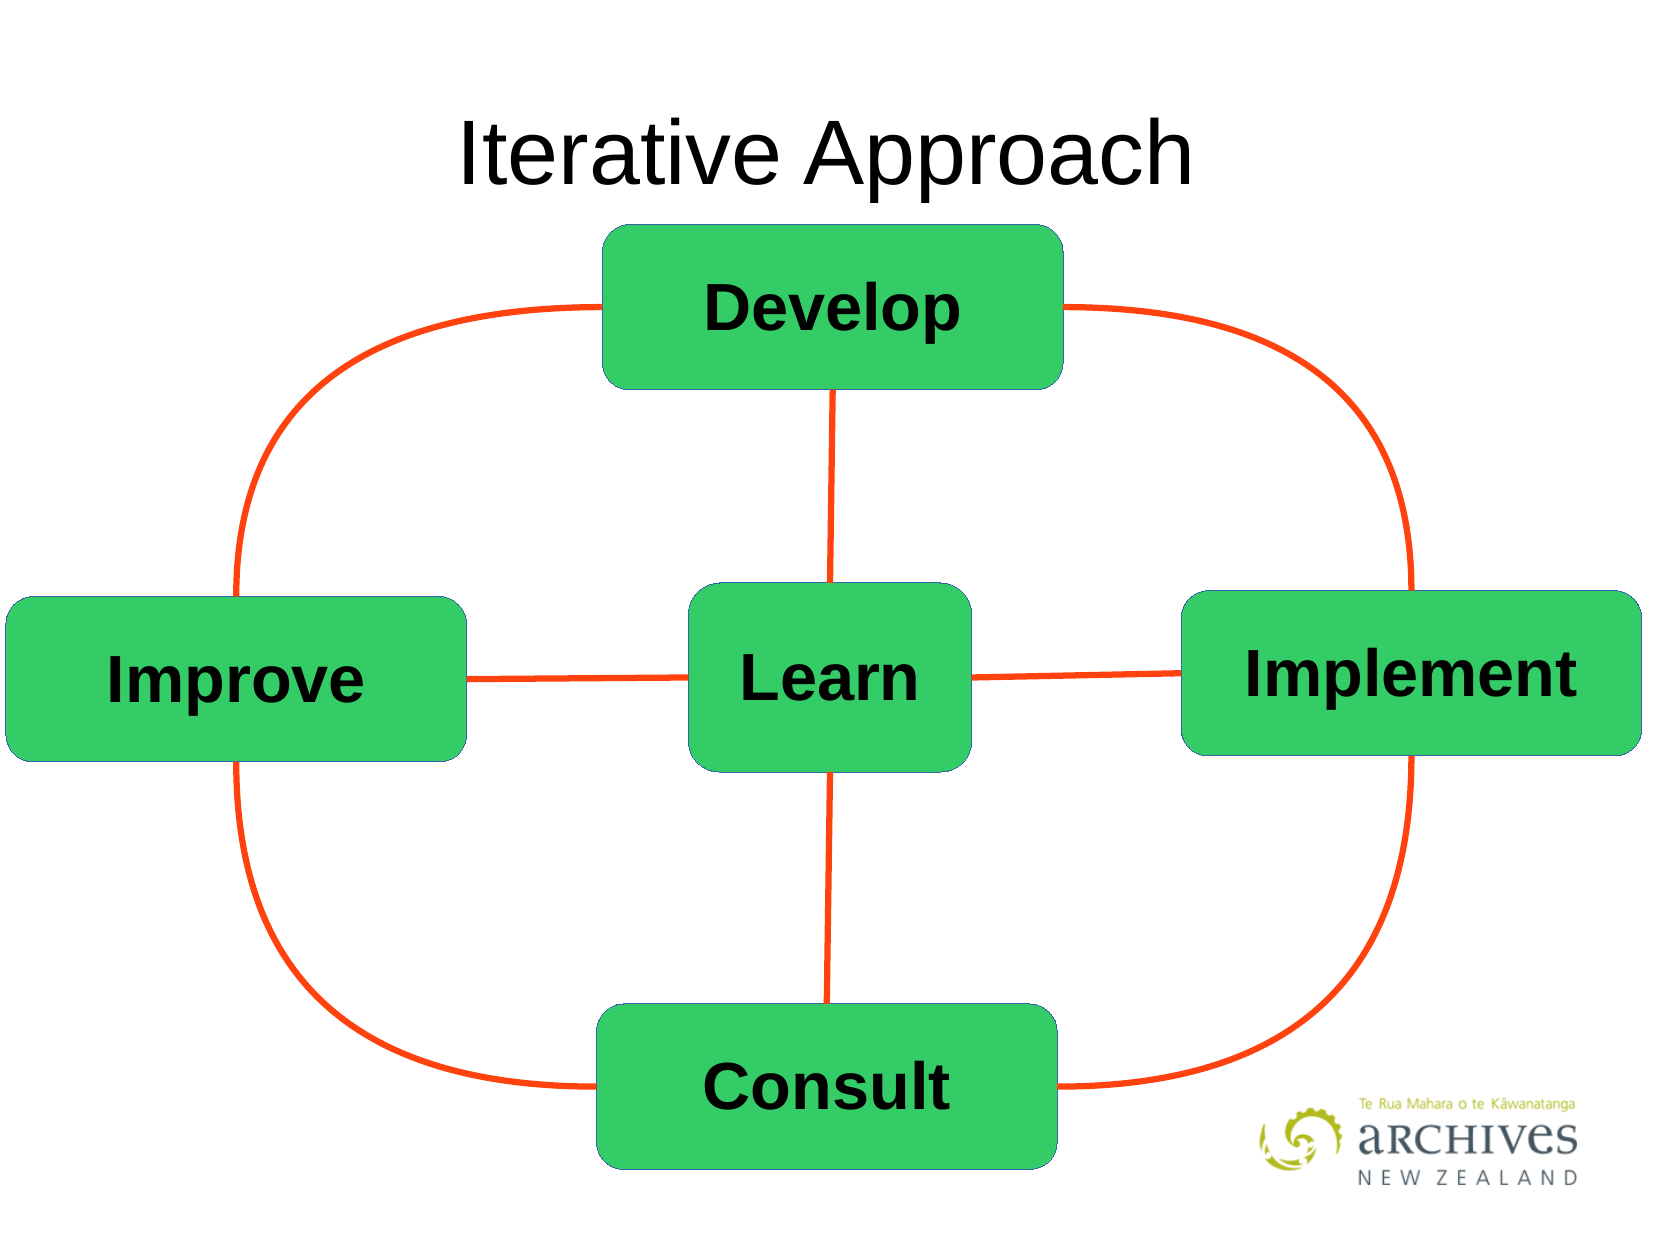

# Iterative Approach
Develop
Learn
Implement
Improve
Consult